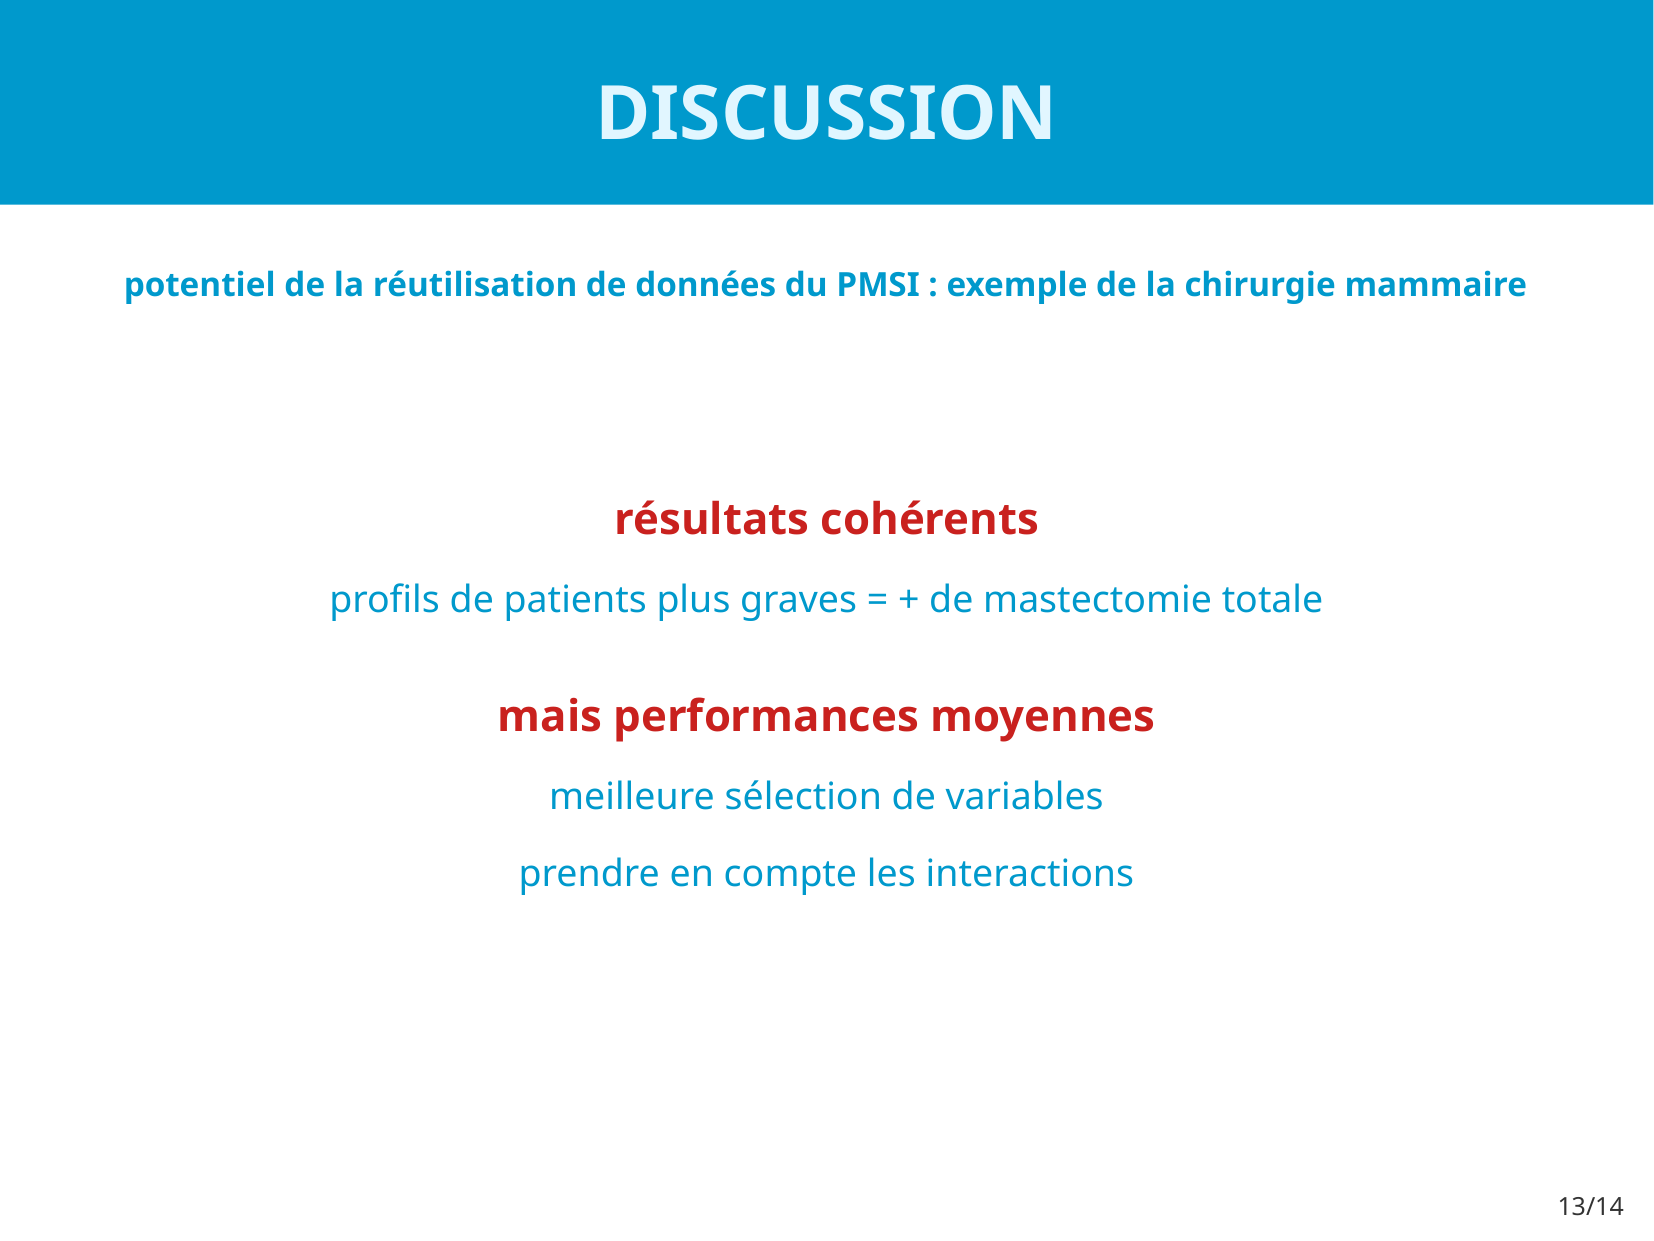

# DISCUSSION
potentiel de la réutilisation de données du PMSI : exemple de la chirurgie mammaire
résultats cohérents
profils de patients plus graves = + de mastectomie totale
mais performances moyennes
meilleure sélection de variables
prendre en compte les interactions
13